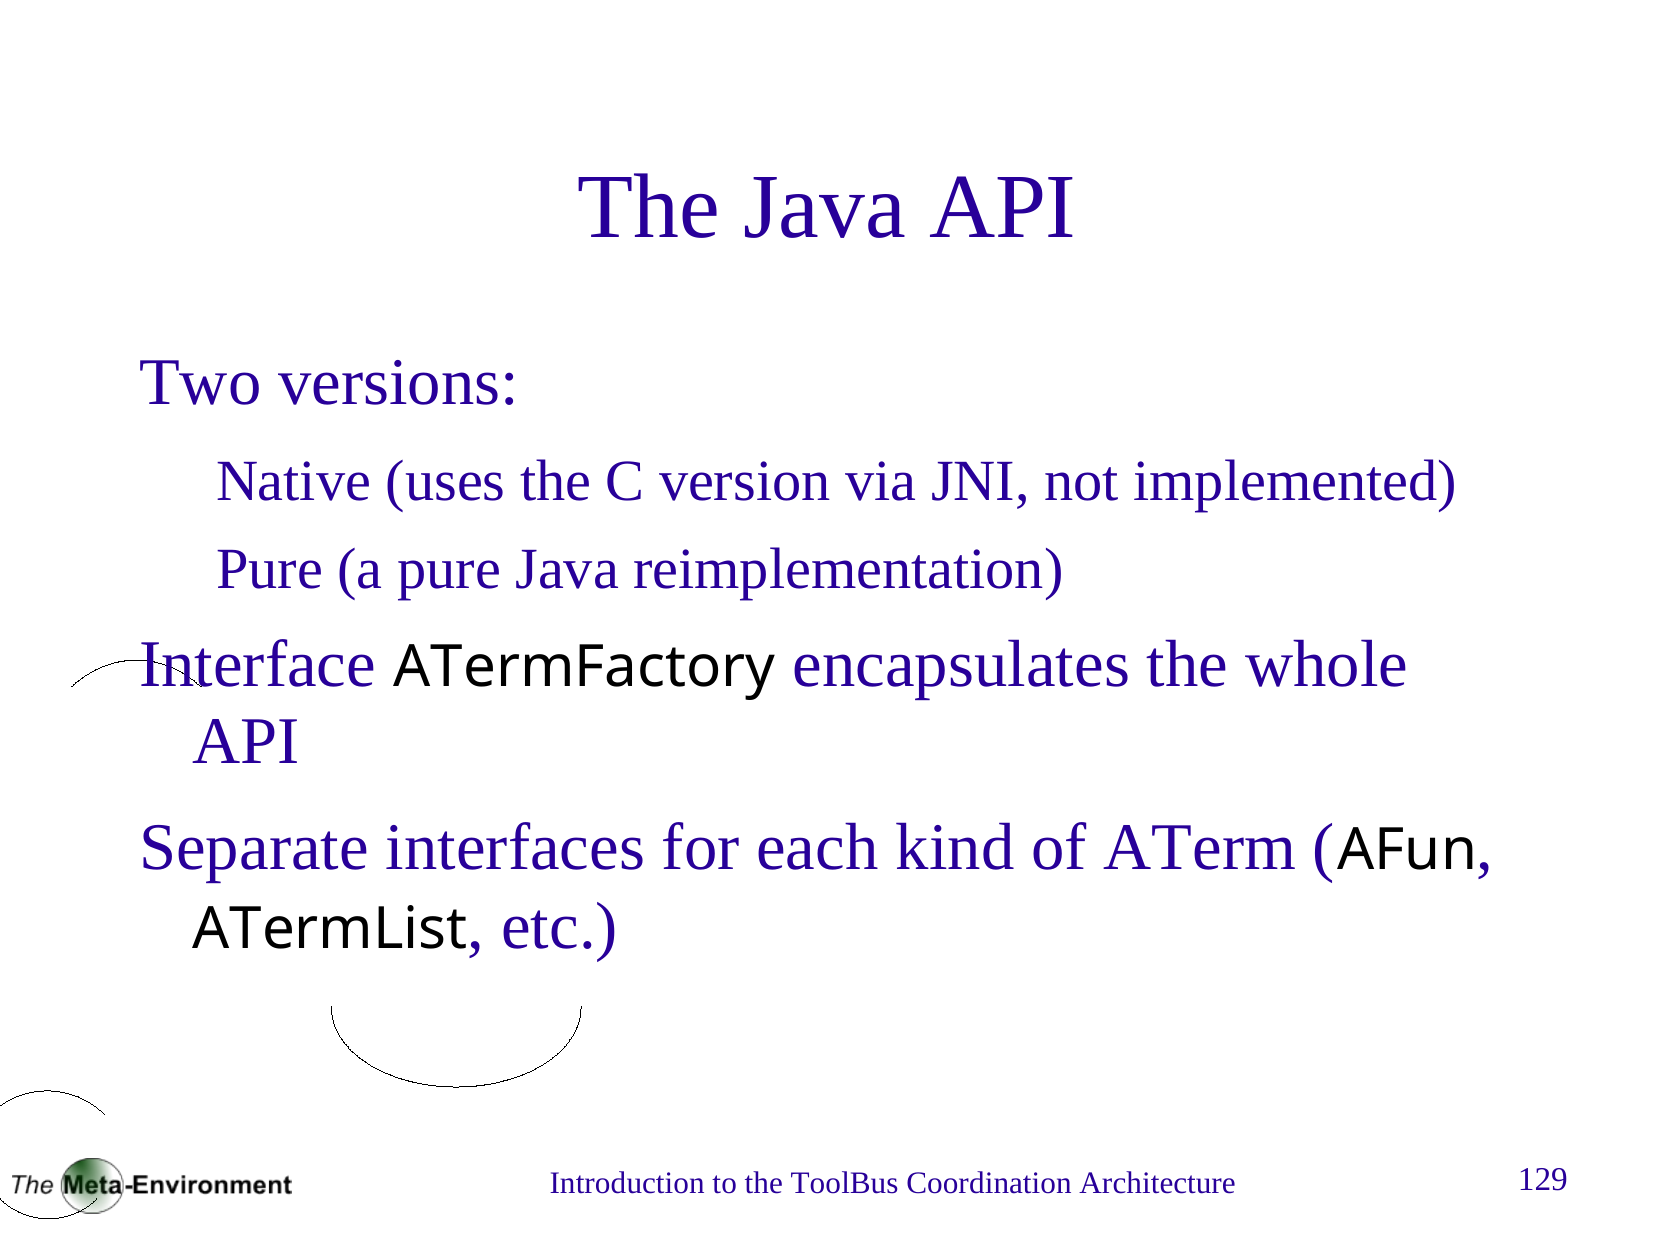

# The Java API
Two versions:
Native (uses the C version via JNI, not implemented)
Pure (a pure Java reimplementation)
Interface ATermFactory encapsulates the whole API
Separate interfaces for each kind of ATerm (AFun, ATermList, etc.)